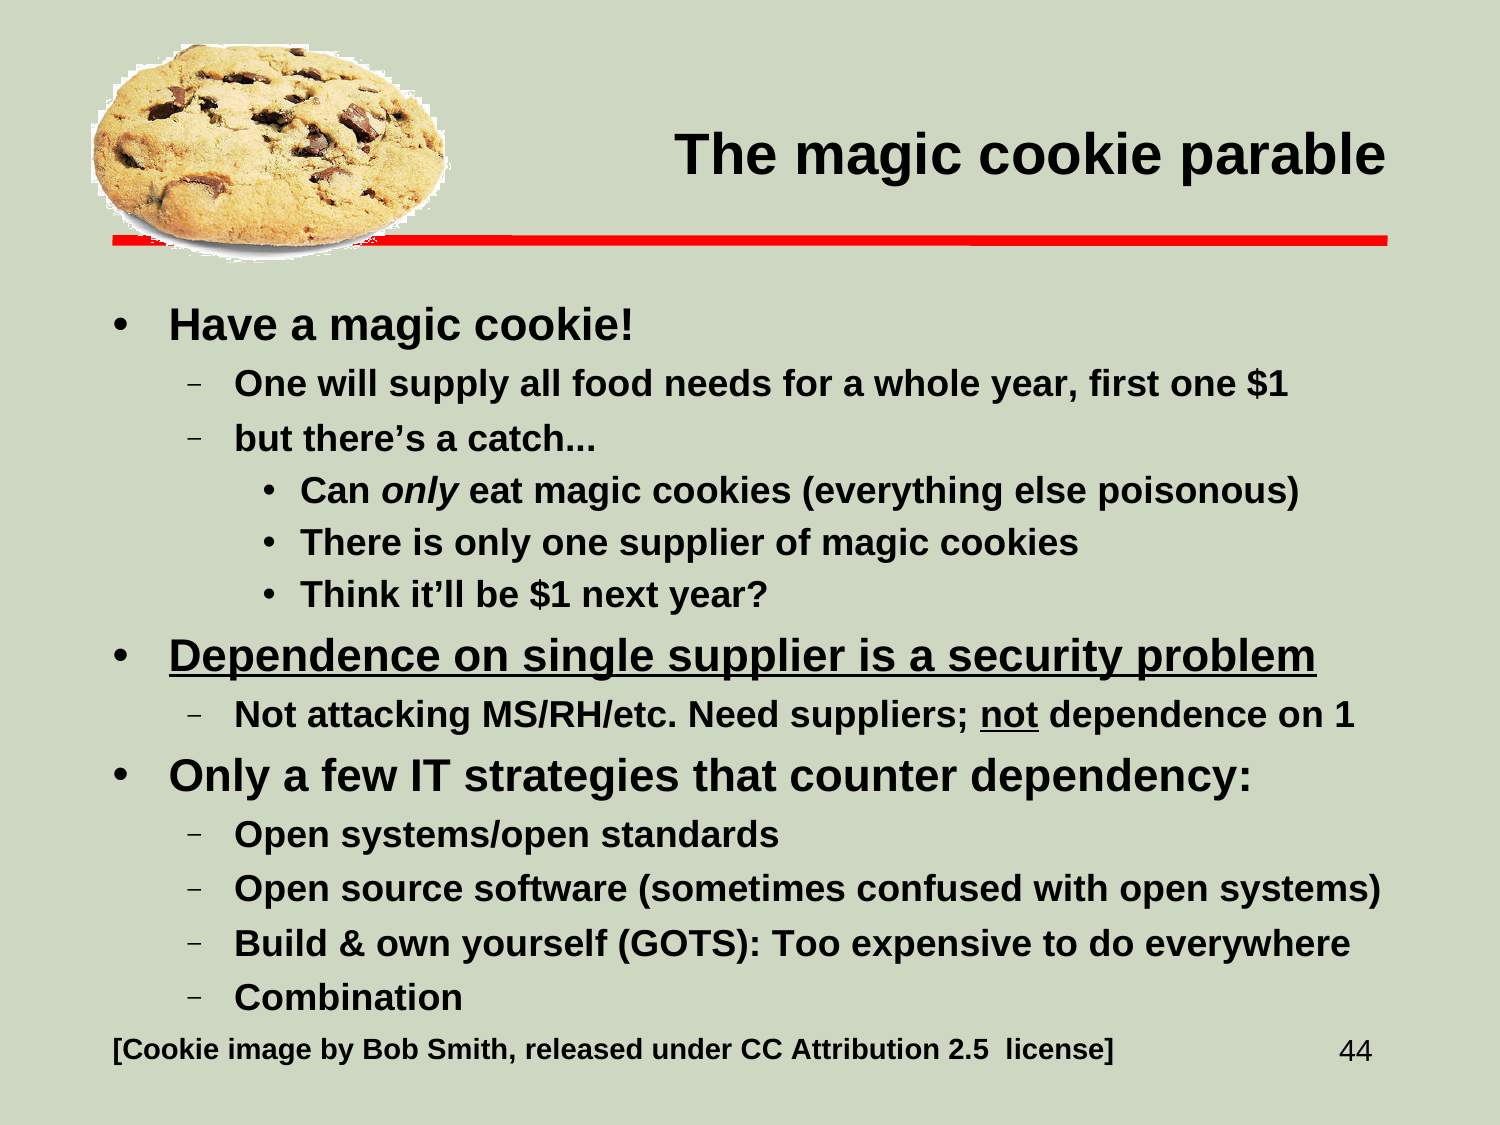

# The magic cookie parable
Have a magic cookie!
One will supply all food needs for a whole year, first one $1
but there’s a catch...
Can only eat magic cookies (everything else poisonous)
There is only one supplier of magic cookies
Think it’ll be $1 next year?
Dependence on single supplier is a security problem
Not attacking MS/RH/etc. Need suppliers; not dependence on 1
Only a few IT strategies that counter dependency:
Open systems/open standards
Open source software (sometimes confused with open systems)
Build & own yourself (GOTS): Too expensive to do everywhere
Combination
[Cookie image by Bob Smith, released under CC Attribution 2.5 license]